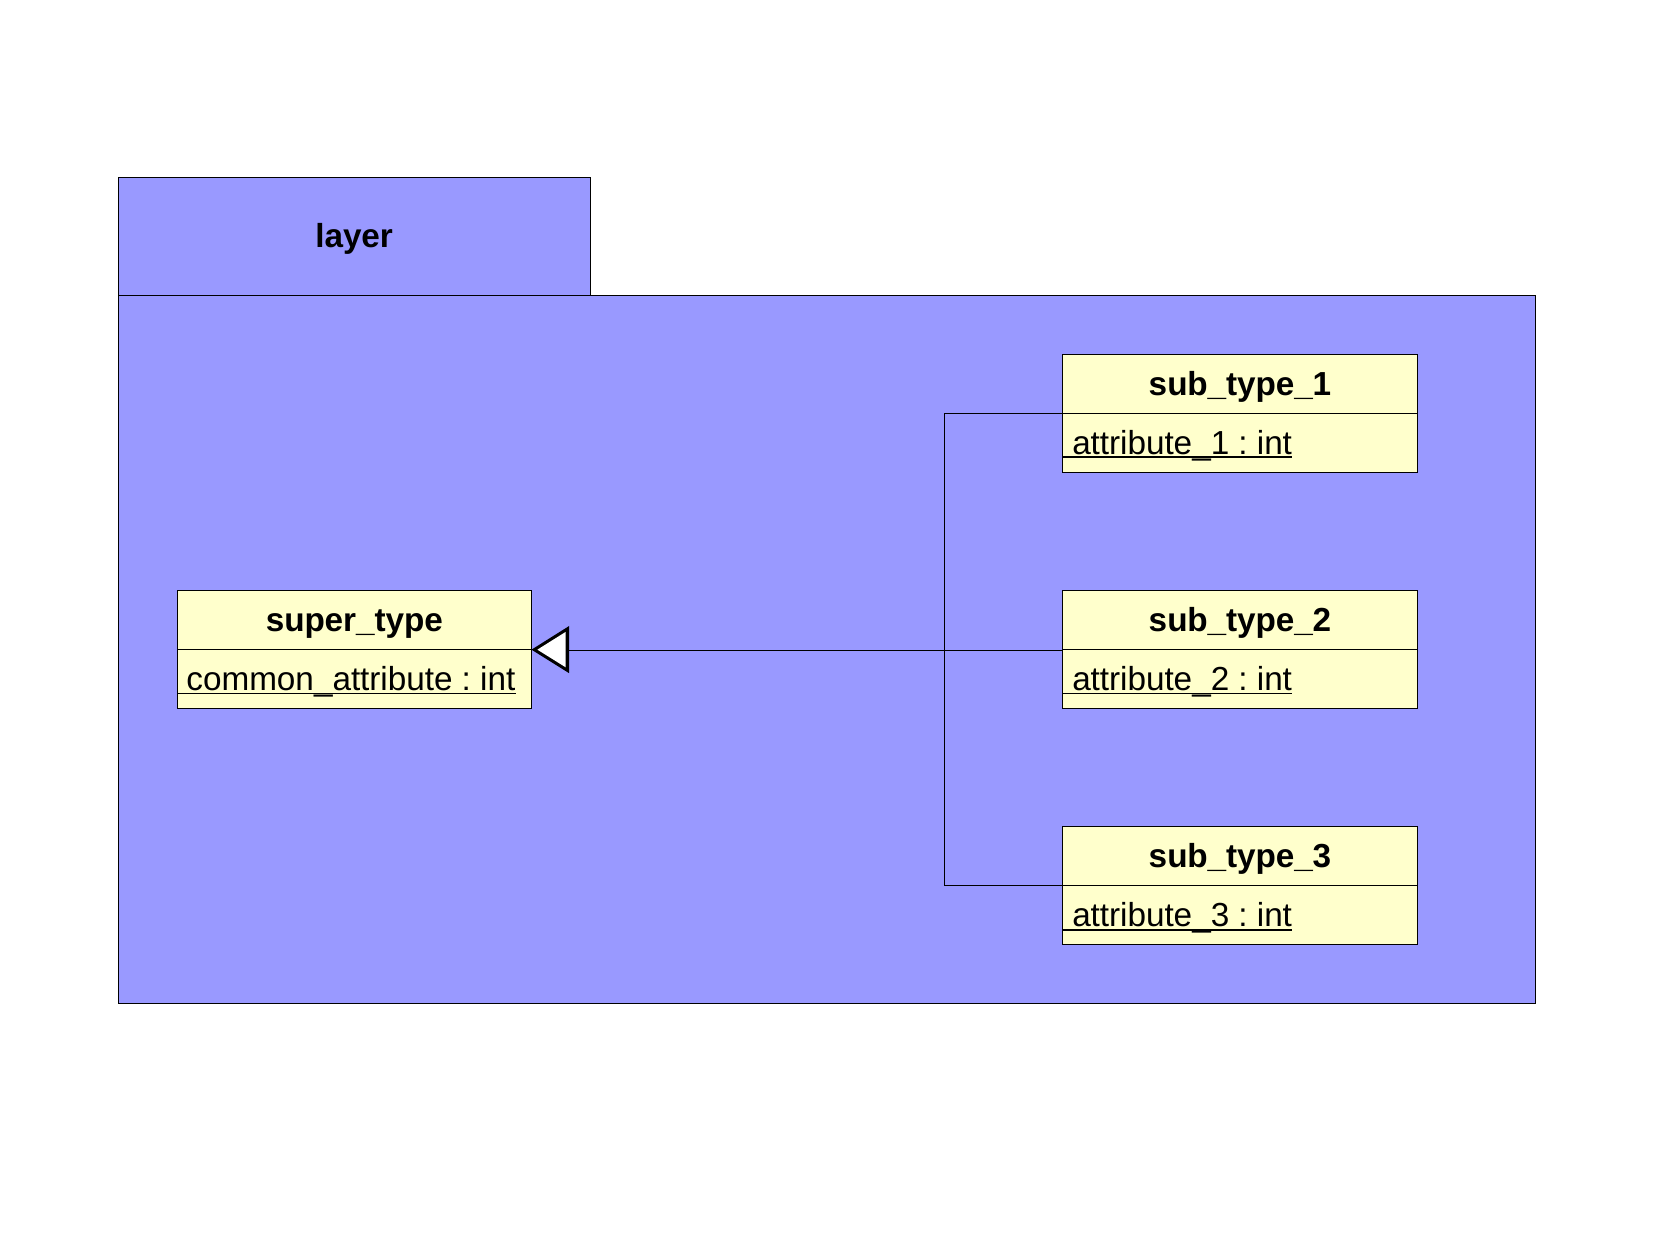

layer
sub_type_1
 attribute_1 : int
super_type
 common_attribute : int
sub_type_2
 attribute_2 : int
sub_type_3
 attribute_3 : int